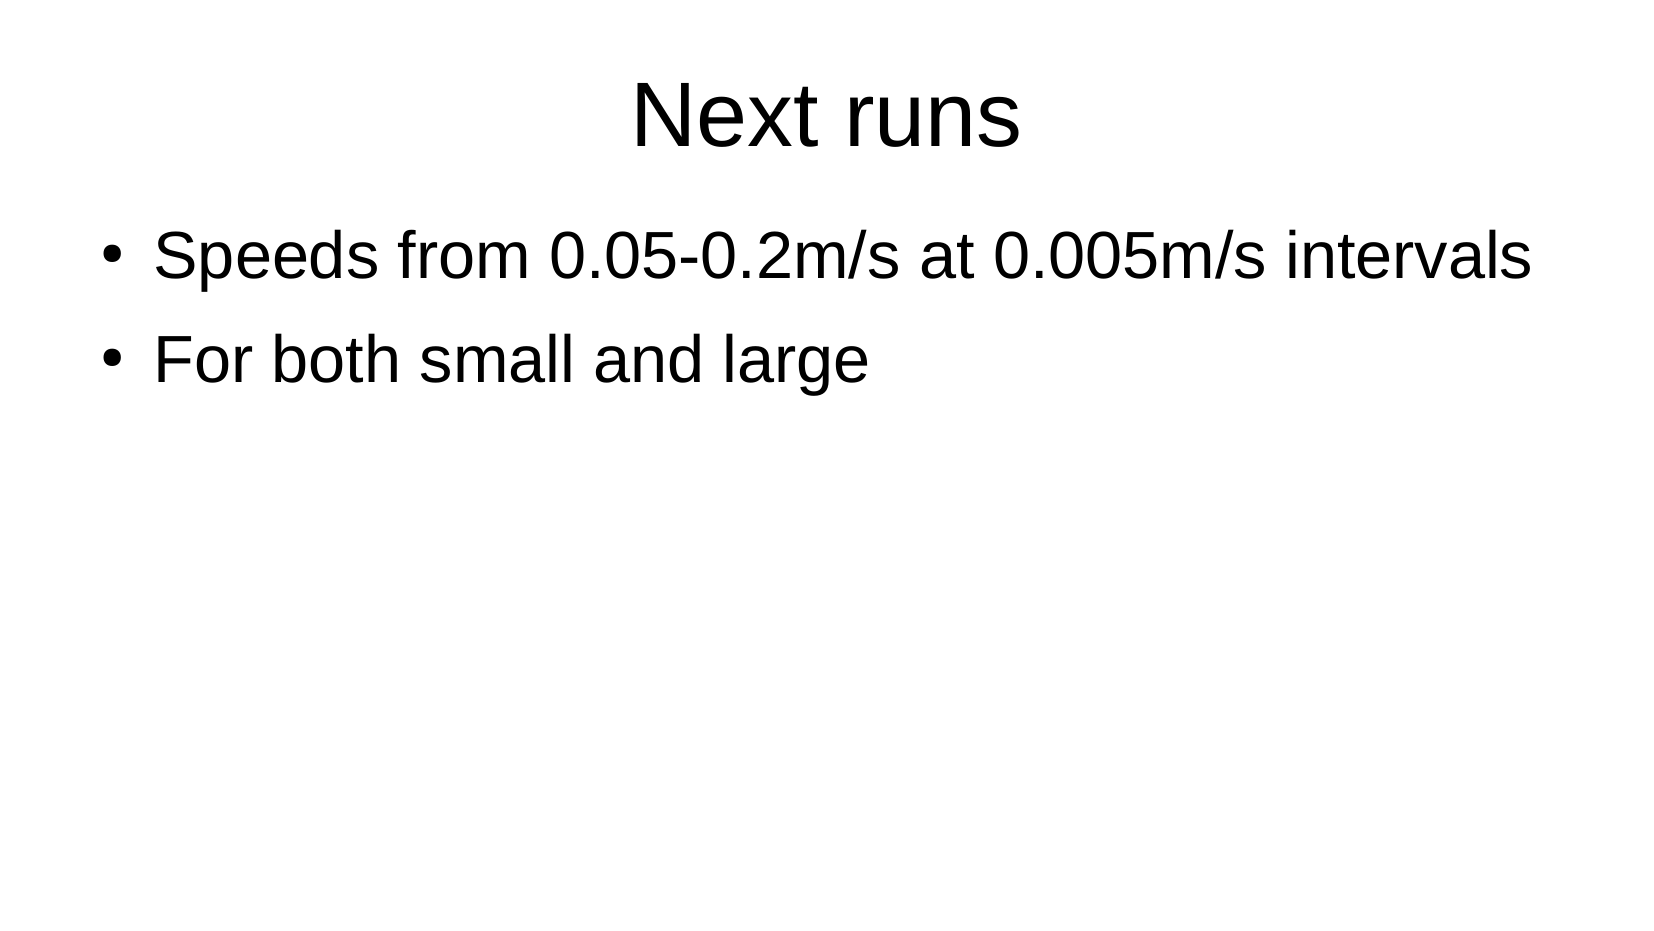

# Next runs
Speeds from 0.05-0.2m/s at 0.005m/s intervals
For both small and large